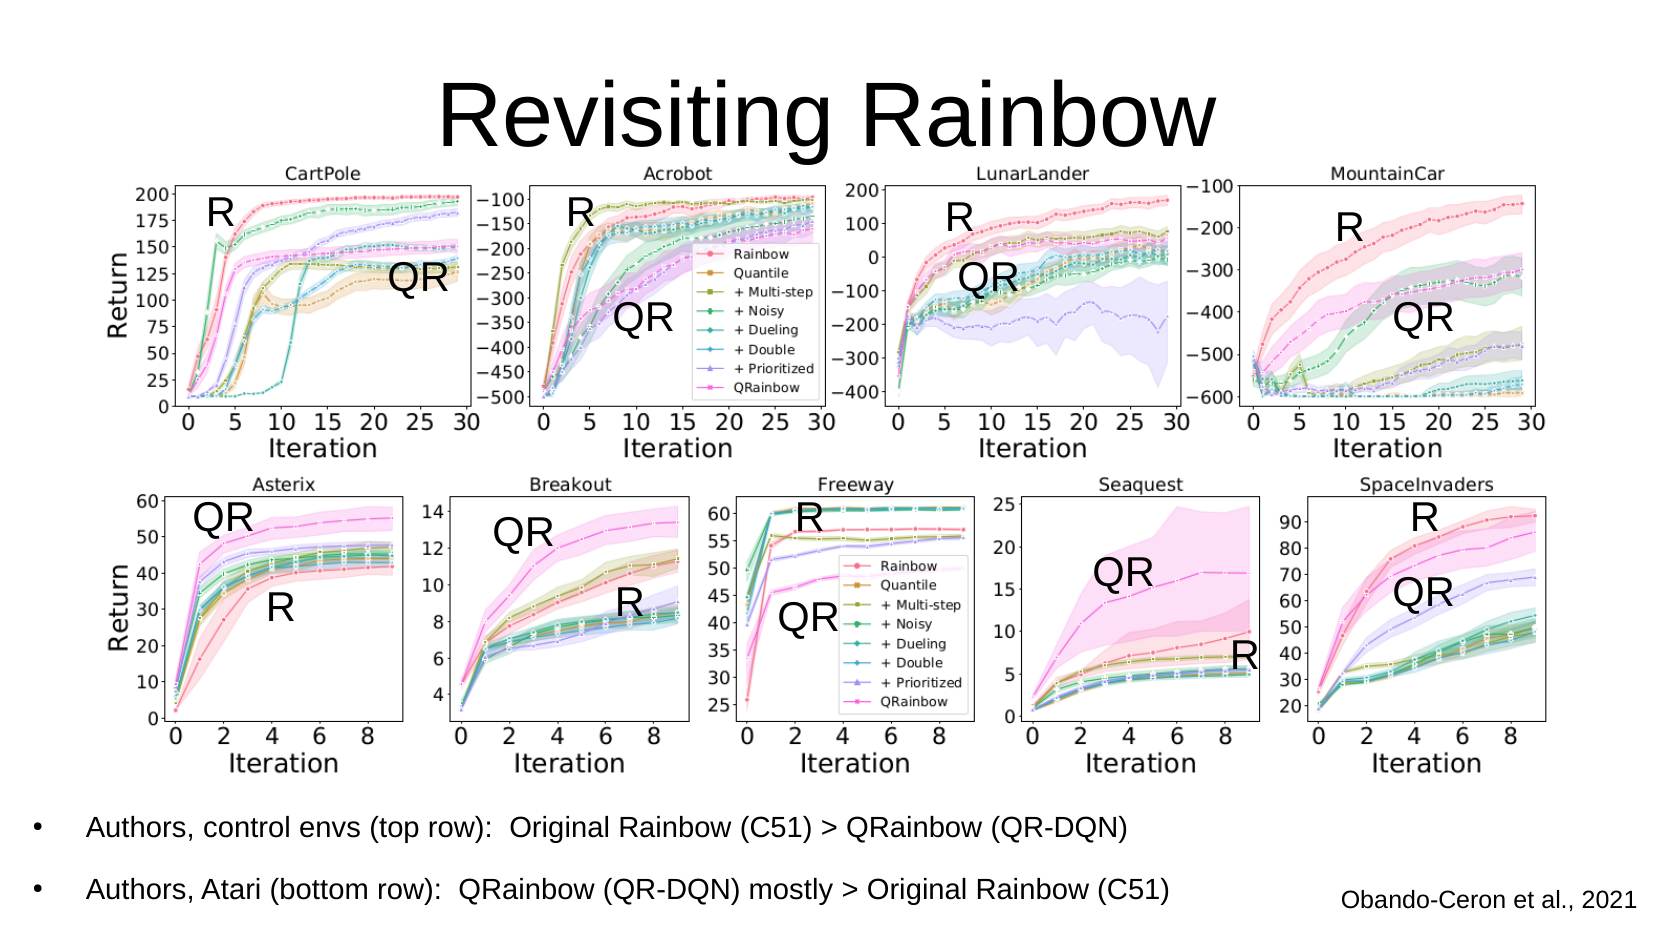

# Revisiting Rainbow
R
R
R
R
QR
QR
QR
QR
QR
R
R
QR
QR
QR
R
R
QR
R
Authors, control envs (top row): Original Rainbow (C51) > QRainbow (QR-DQN)
Authors, Atari (bottom row): QRainbow (QR-DQN) mostly > Original Rainbow (C51)
Obando-Ceron et al., 2021